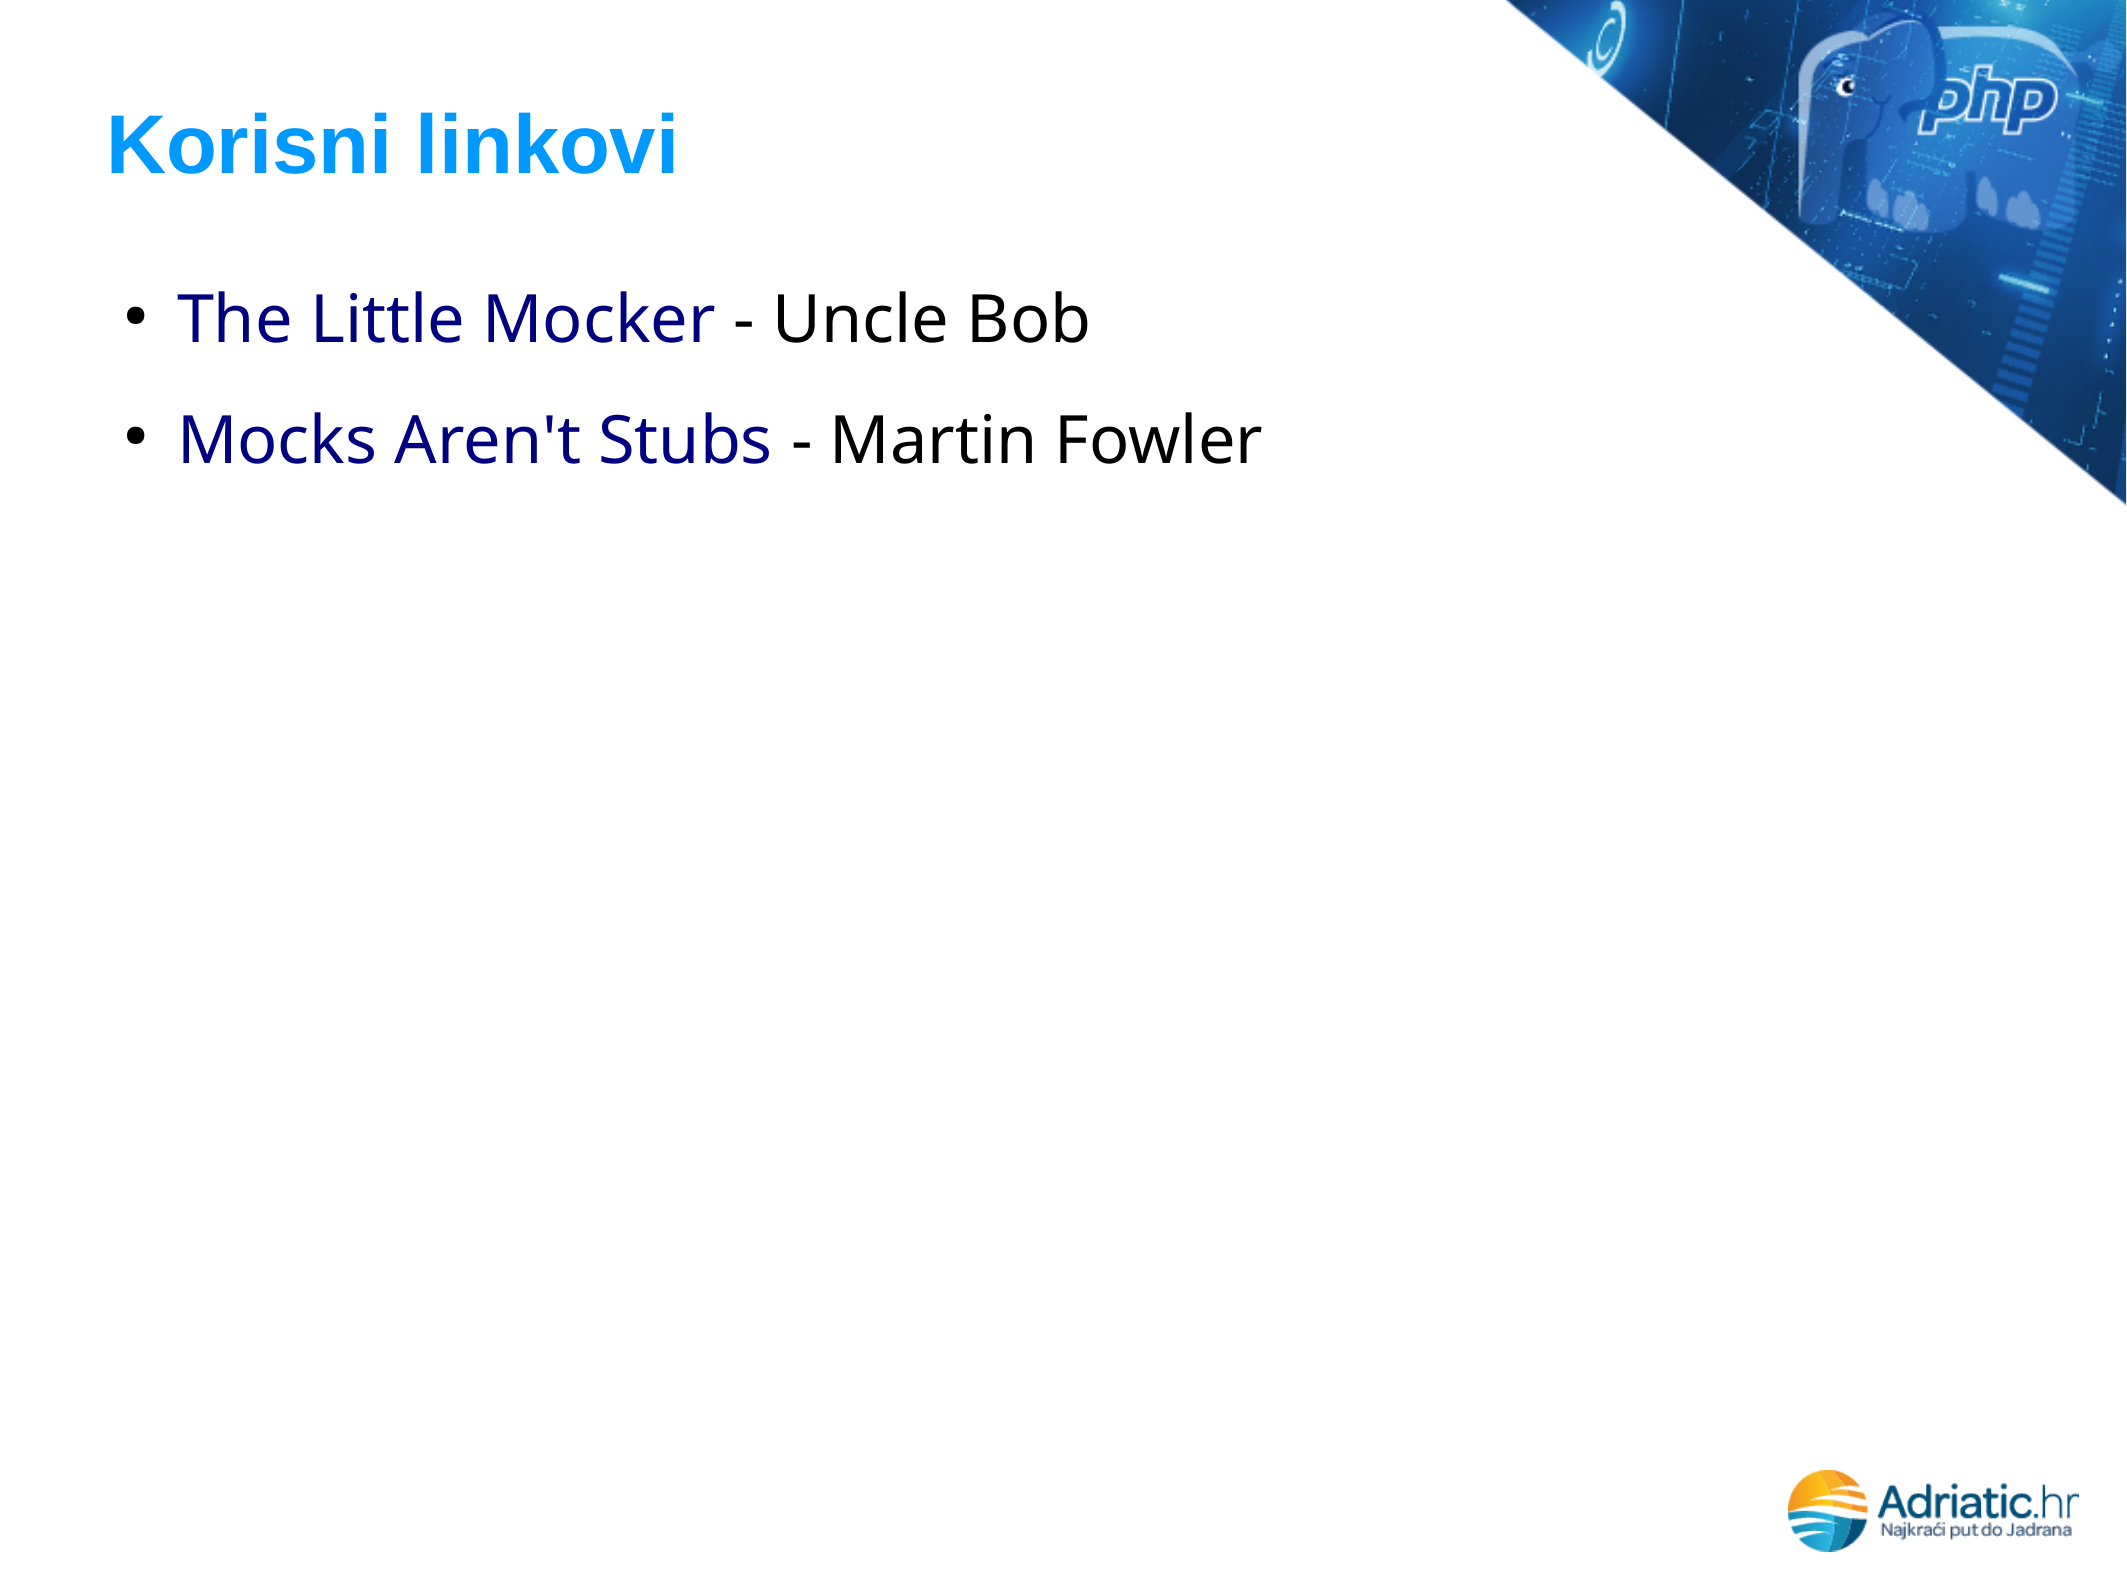

# Korisni linkovi
The Little Mocker - Uncle Bob
Mocks Aren't Stubs - Martin Fowler